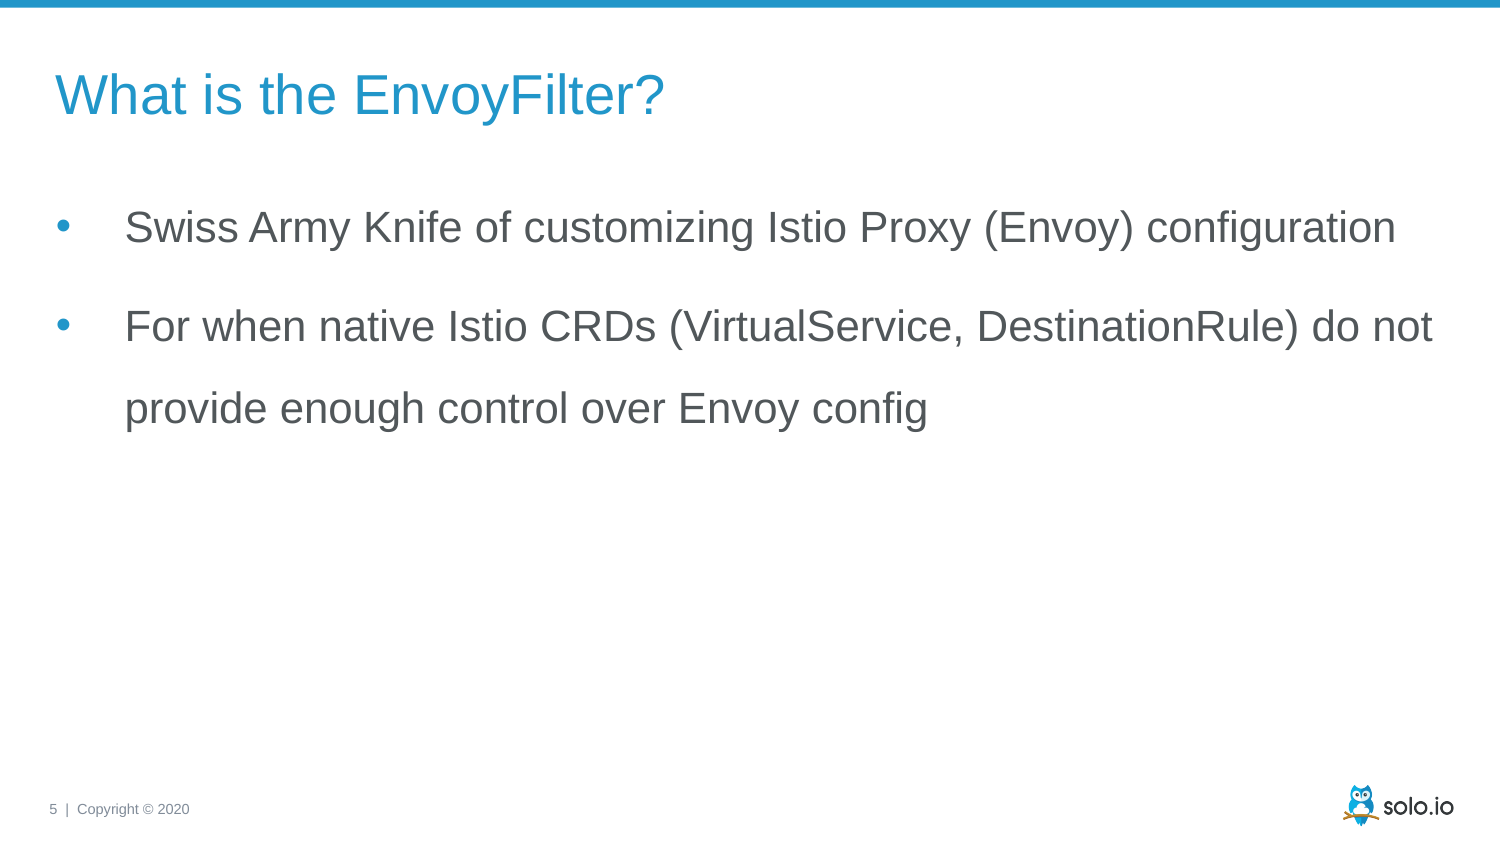

# What is the EnvoyFilter?
Swiss Army Knife of customizing Istio Proxy (Envoy) configuration
For when native Istio CRDs (VirtualService, DestinationRule) do not provide enough control over Envoy config